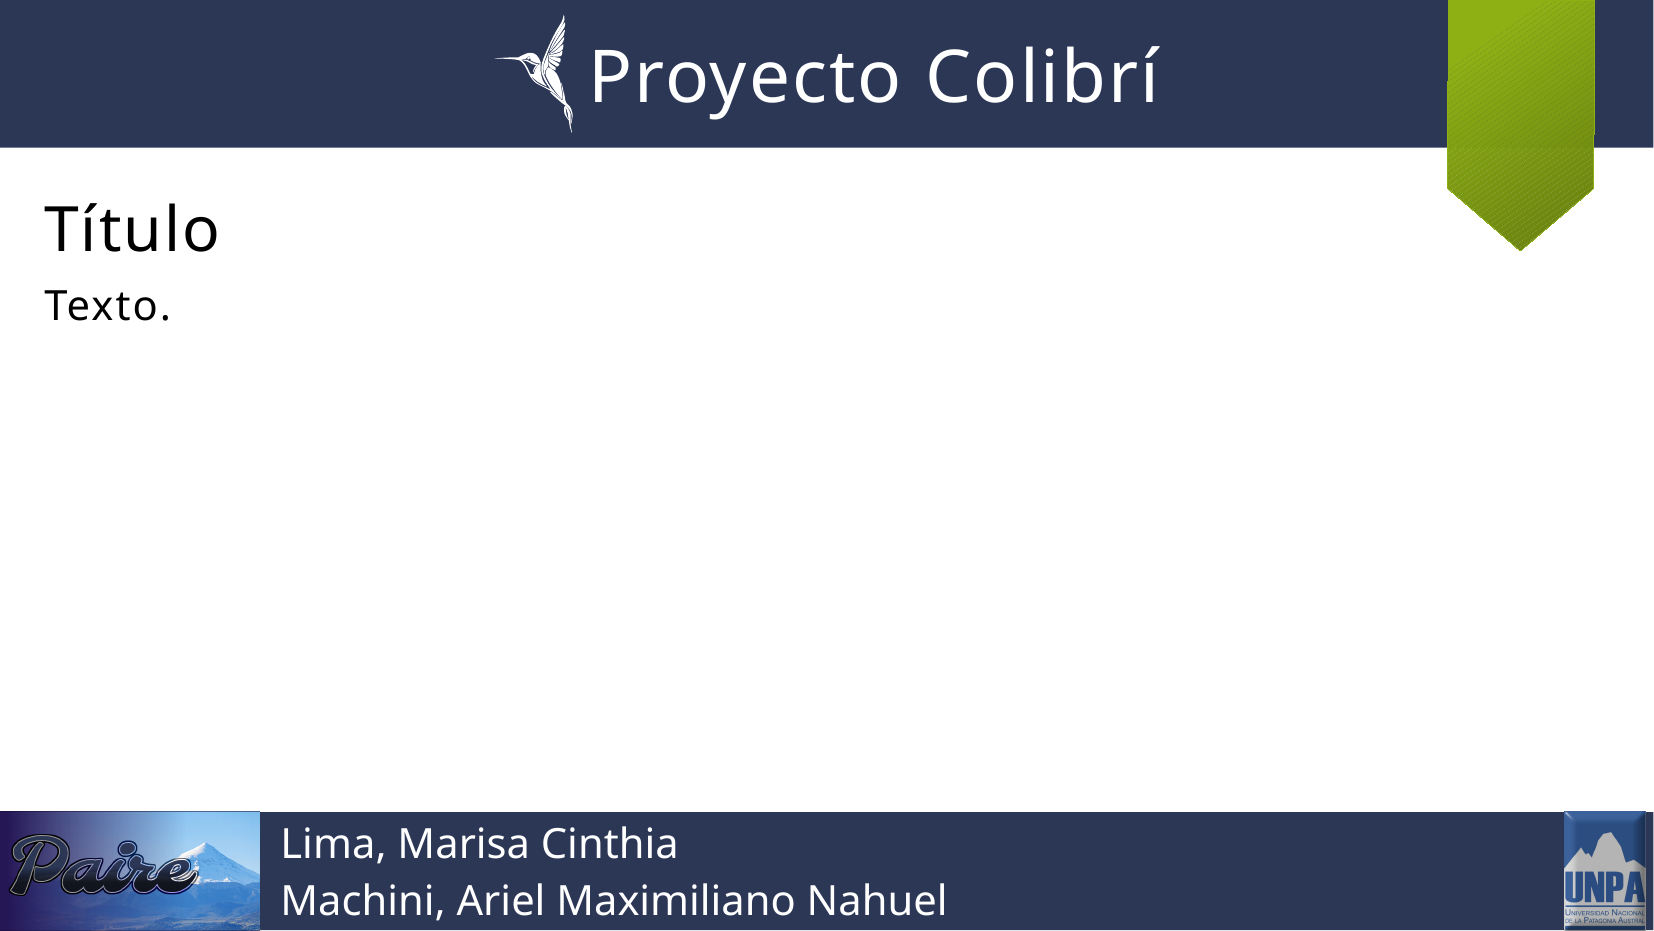

Proyecto Colibrí
Título
Texto.
Lima, Marisa Cinthia
Machini, Ariel Maximiliano Nahuel